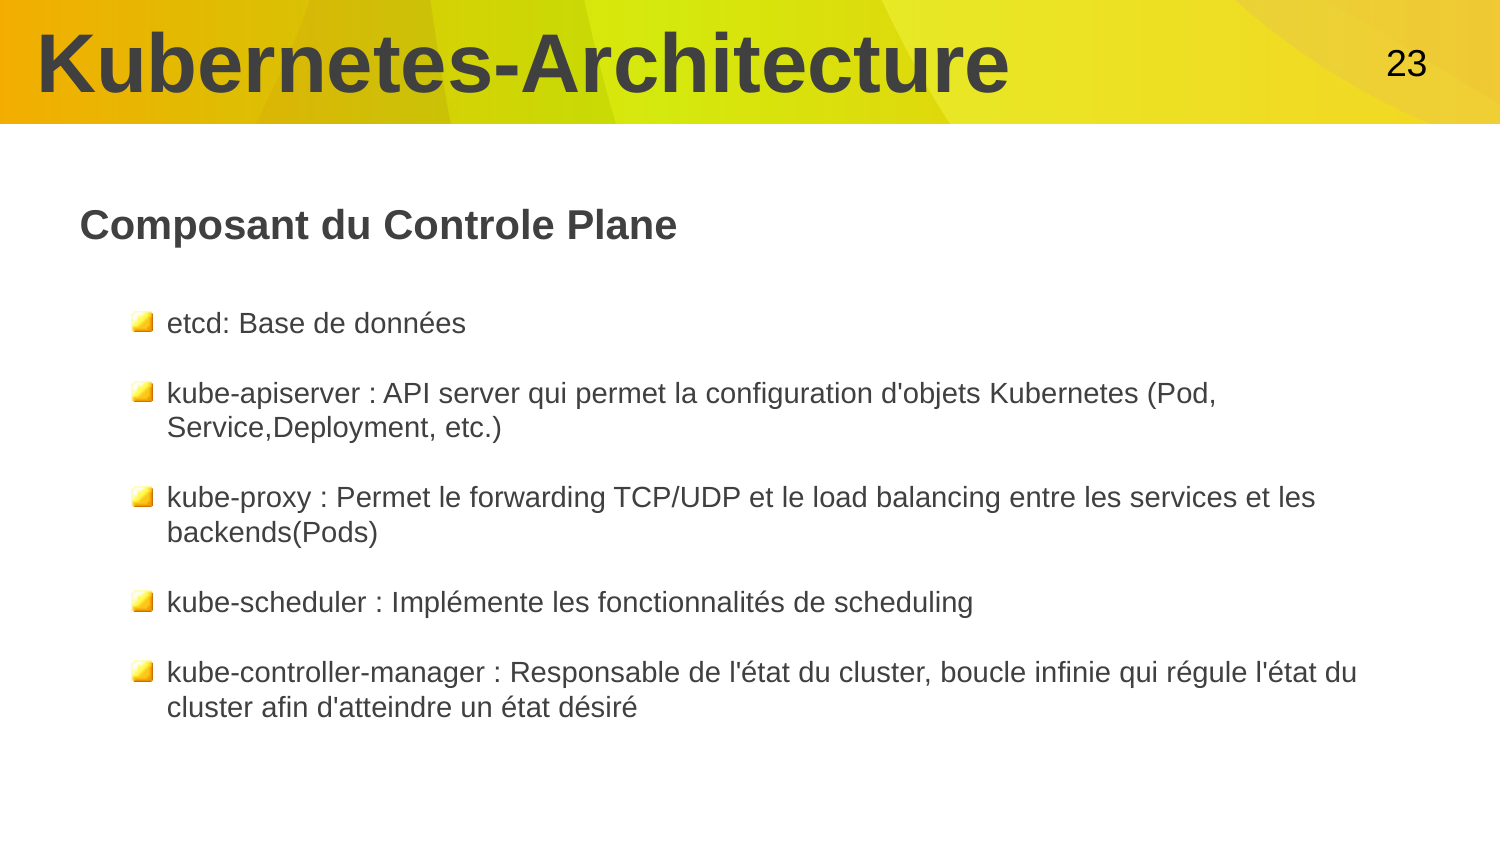

Kubernetes-Architecture
Composant du Controle Plane
etcd: Base de données
kube-apiserver : API server qui permet la configuration d'objets Kubernetes (Pod, Service,Deployment, etc.)
kube-proxy : Permet le forwarding TCP/UDP et le load balancing entre les services et les backends(Pods)
kube-scheduler : Implémente les fonctionnalités de scheduling
kube-controller-manager : Responsable de l'état du cluster, boucle infinie qui régule l'état du cluster afin d'atteindre un état désiré